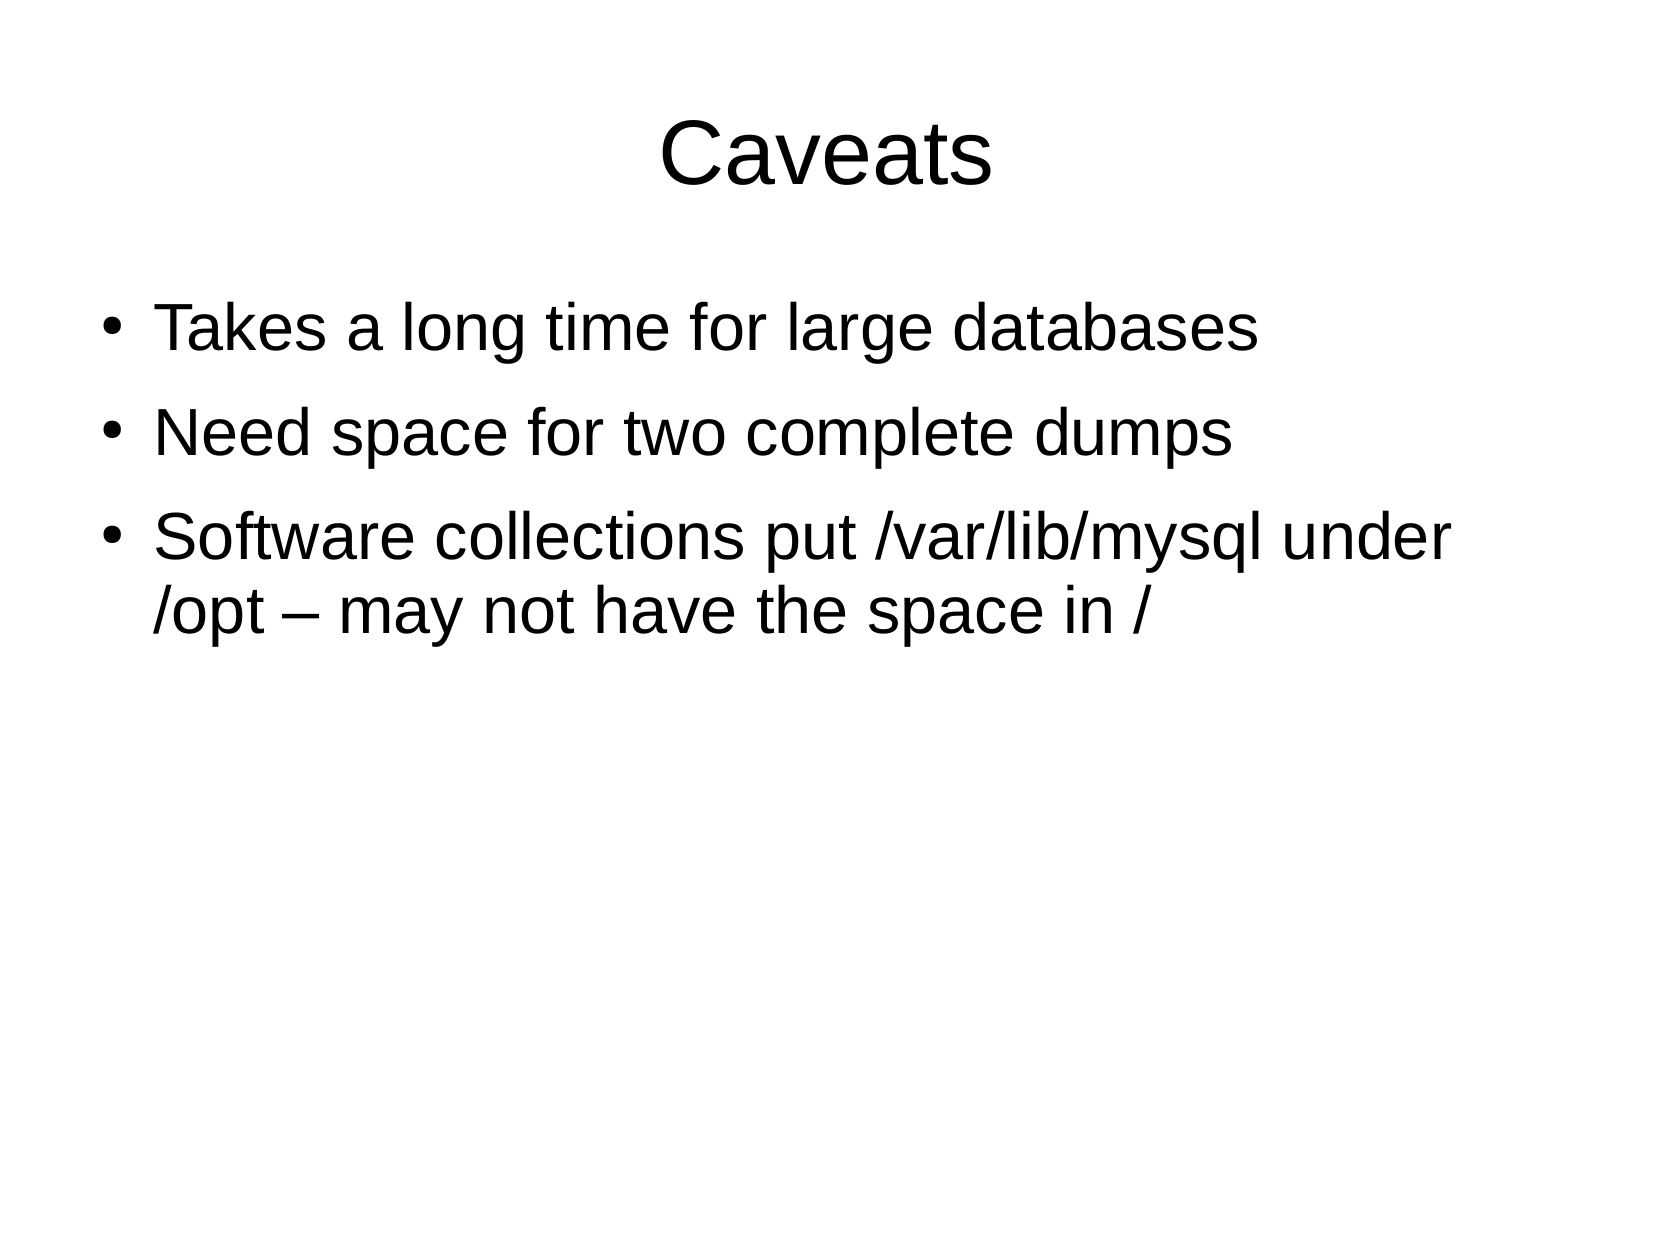

# Caveats
Takes a long time for large databases
Need space for two complete dumps
Software collections put /var/lib/mysql under /opt – may not have the space in /